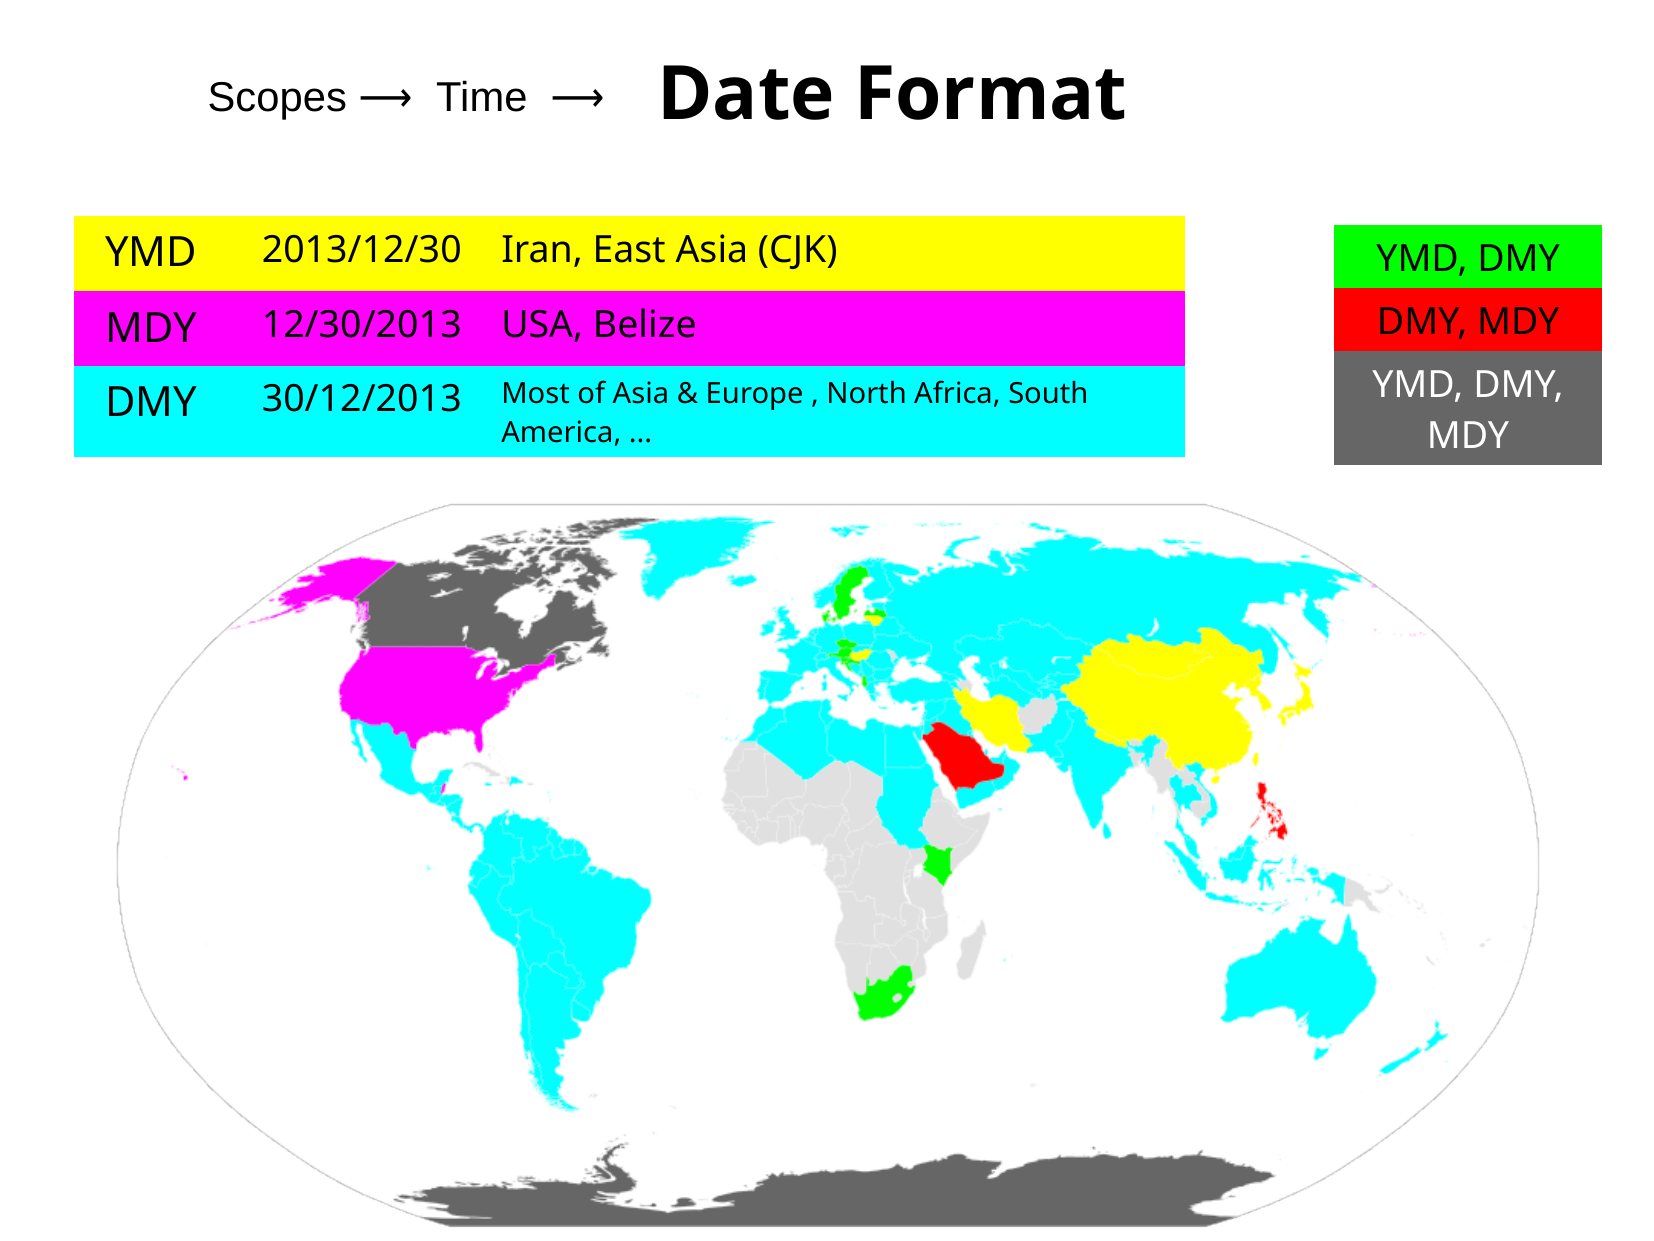

Date Format
Scopes ⟶ Time ⟶
| YMD | 2013/12/30 | Iran, East Asia (CJK) |
| --- | --- | --- |
| MDY | 12/30/2013 | USA, Belize |
| DMY | 30/12/2013 | Most of Asia & Europe , North Africa, South America, ... |
| YMD, DMY |
| --- |
| DMY, MDY |
| YMD, DMY, MDY |